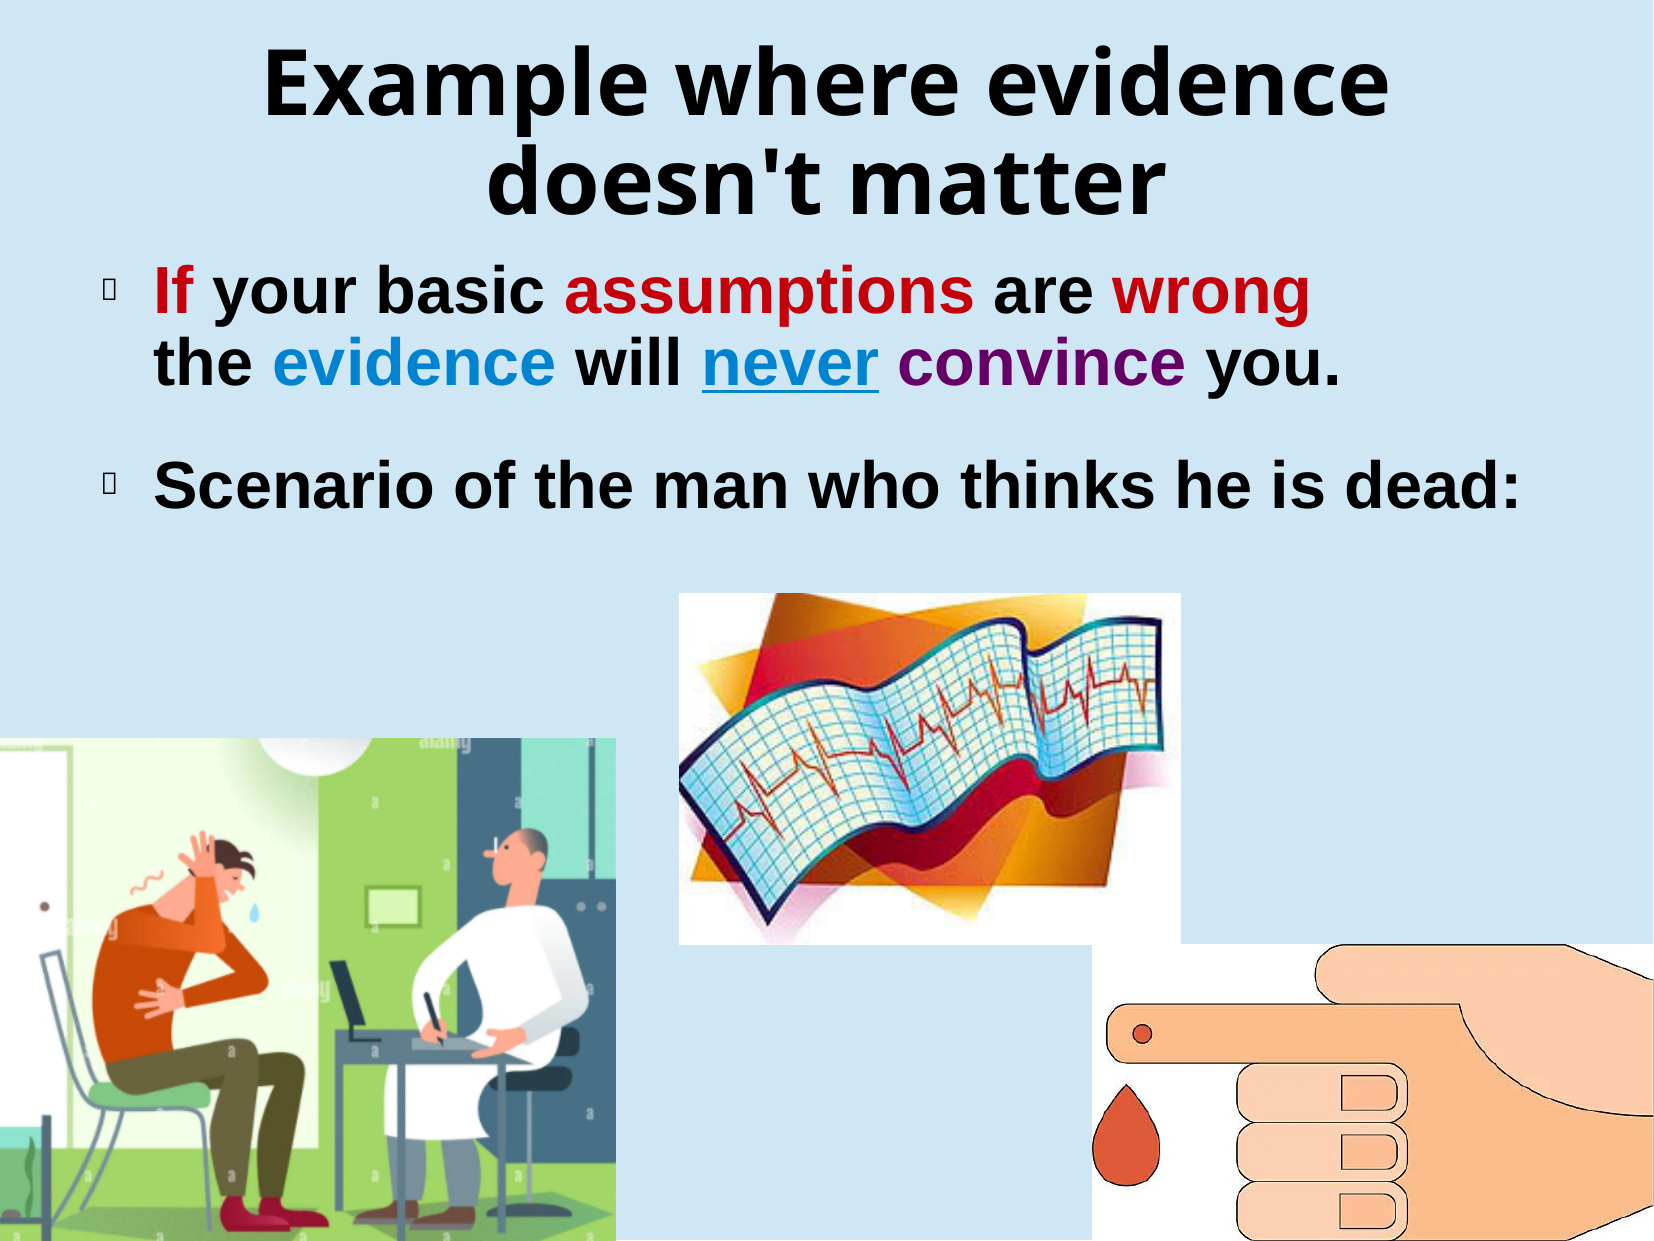

# Example where evidence doesn't matter
If your basic assumptions are wrong
the evidence will never convince you.
Scenario of the man who thinks he is dead: